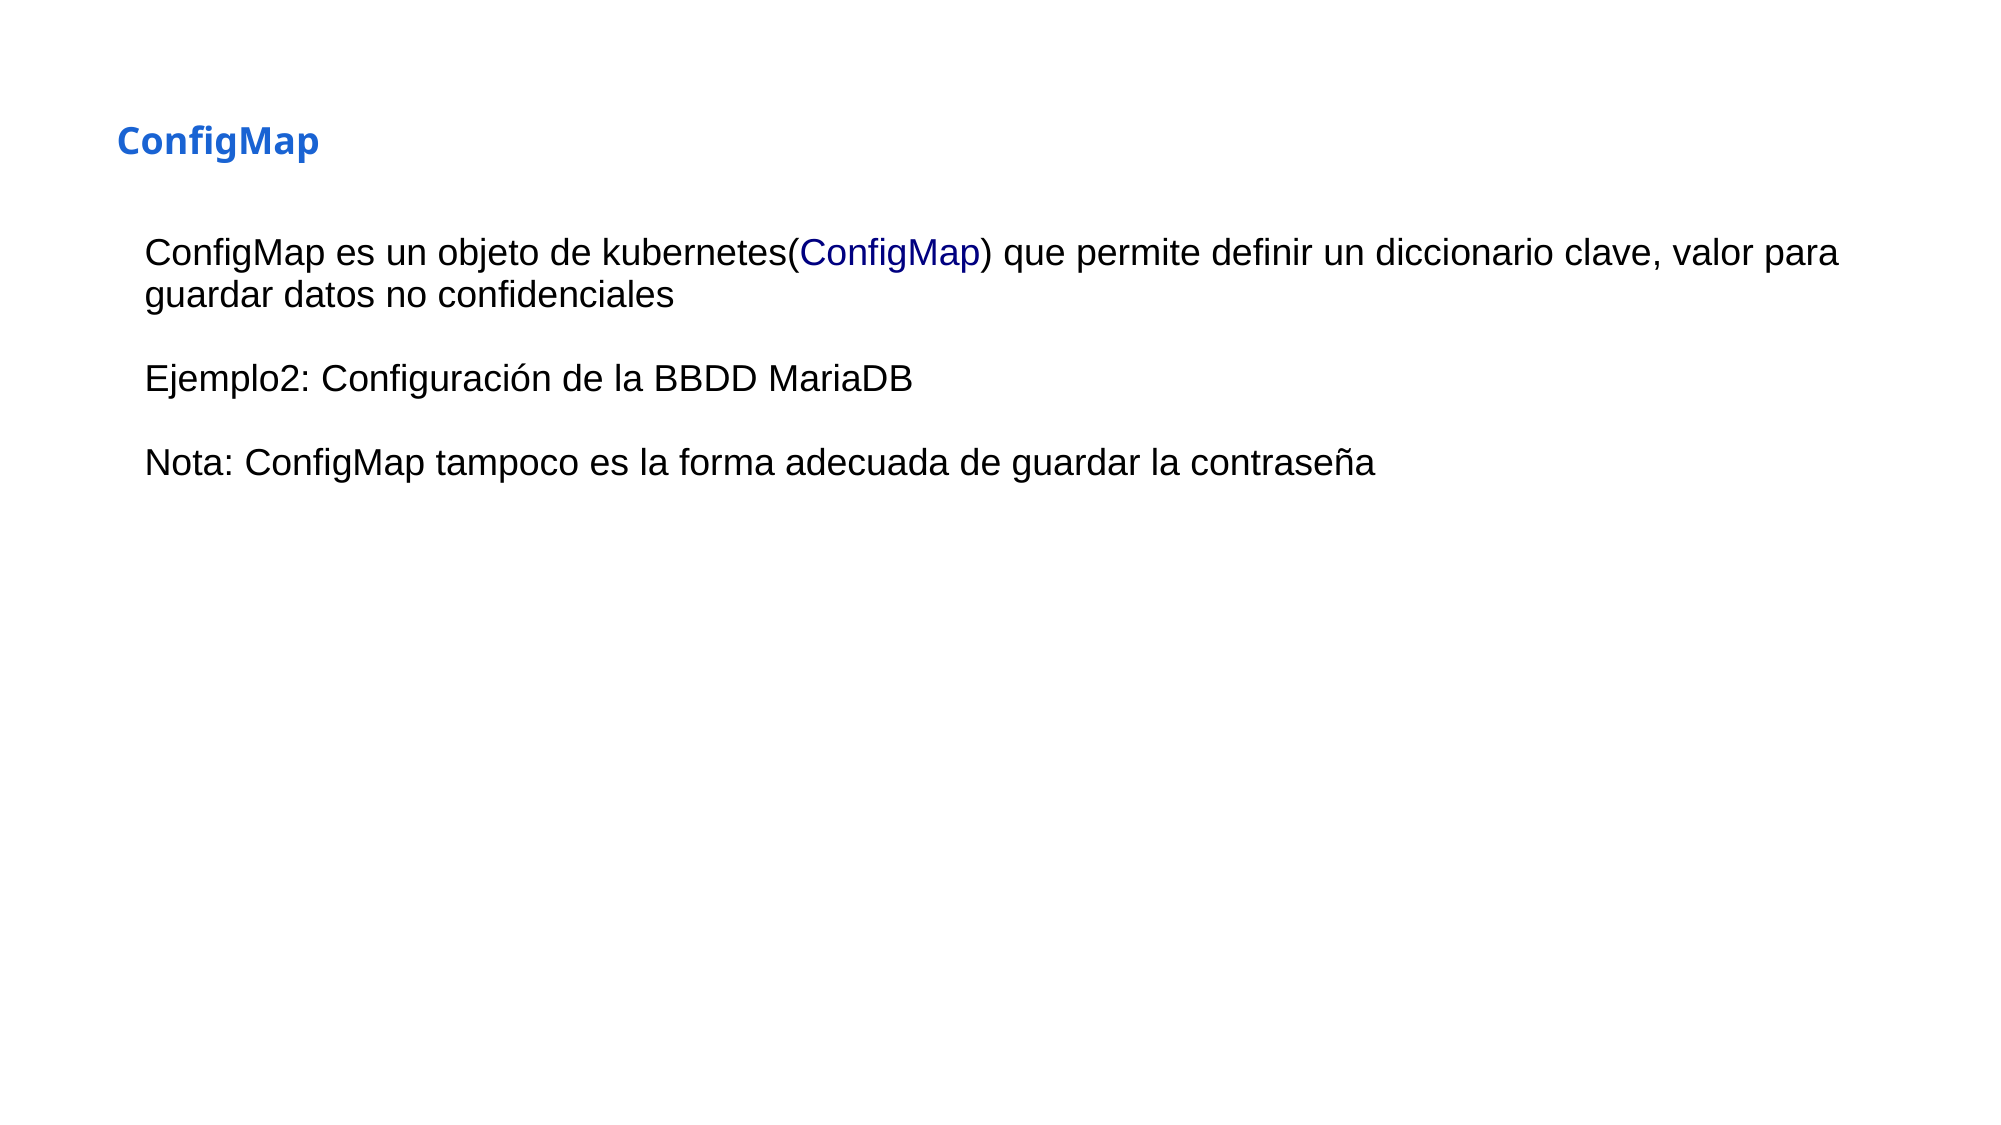

ConfigMap
ConfigMap es un objeto de kubernetes(ConfigMap) que permite definir un diccionario clave, valor para guardar datos no confidenciales
Ejemplo2: Configuración de la BBDD MariaDB
Nota: ConfigMap tampoco es la forma adecuada de guardar la contraseña